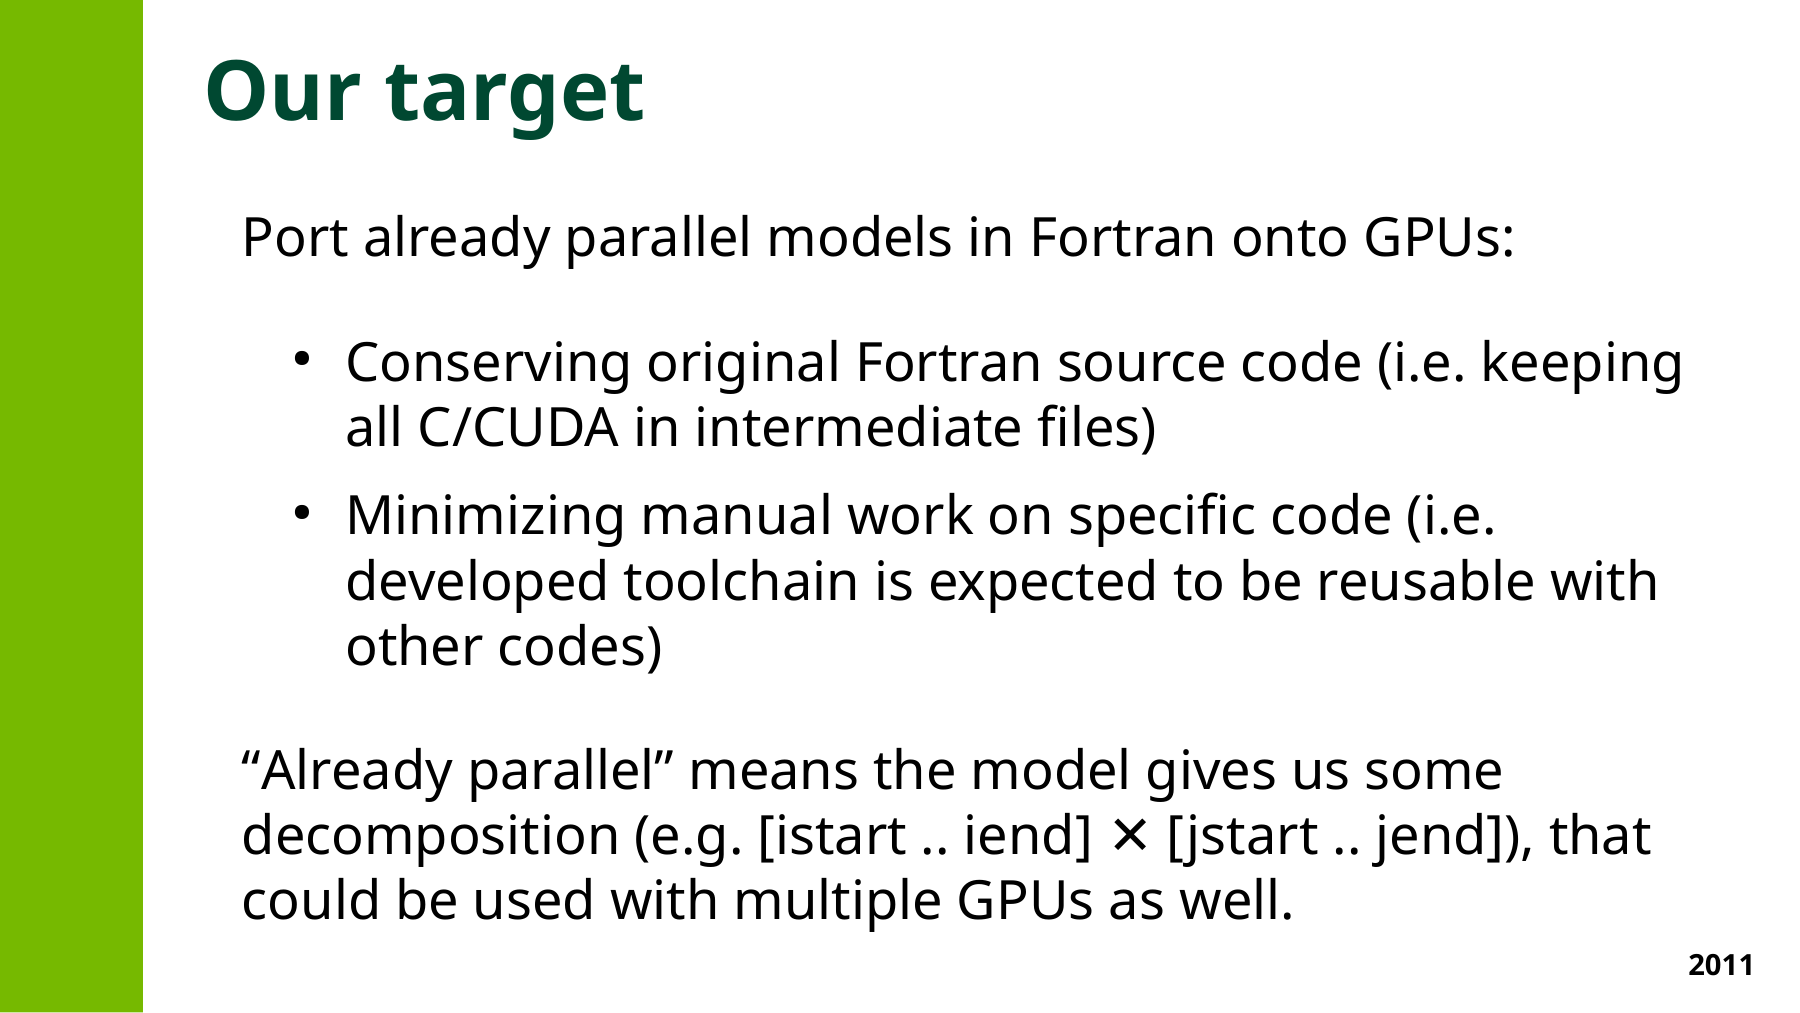

# Our target
Port already parallel models in Fortran onto GPUs:
Conserving original Fortran source code (i.e. keeping all C/CUDA in intermediate files)
Minimizing manual work on specific code (i.e. developed toolchain is expected to be reusable with other codes)
“Already parallel” means the model gives us some decomposition (e.g. [istart .. iend] ✕ [jstart .. jend]), that could be used with multiple GPUs as well.